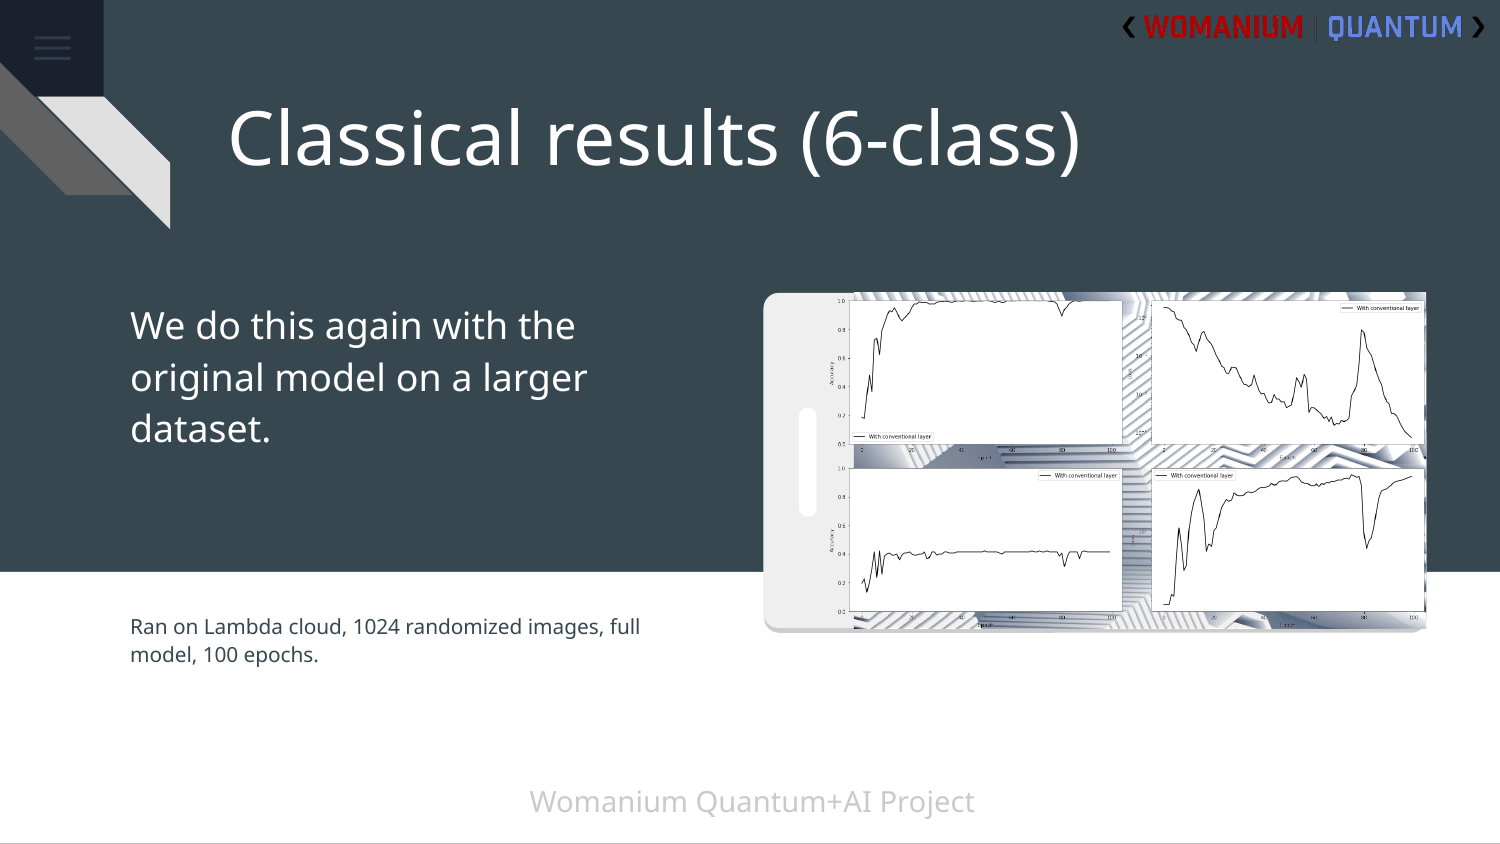

# Classical results (6-class)
We do this again with the original model on a larger dataset.
Ran on Lambda cloud, 1024 randomized images, full model, 100 epochs.
Womanium Quantum+AI Project